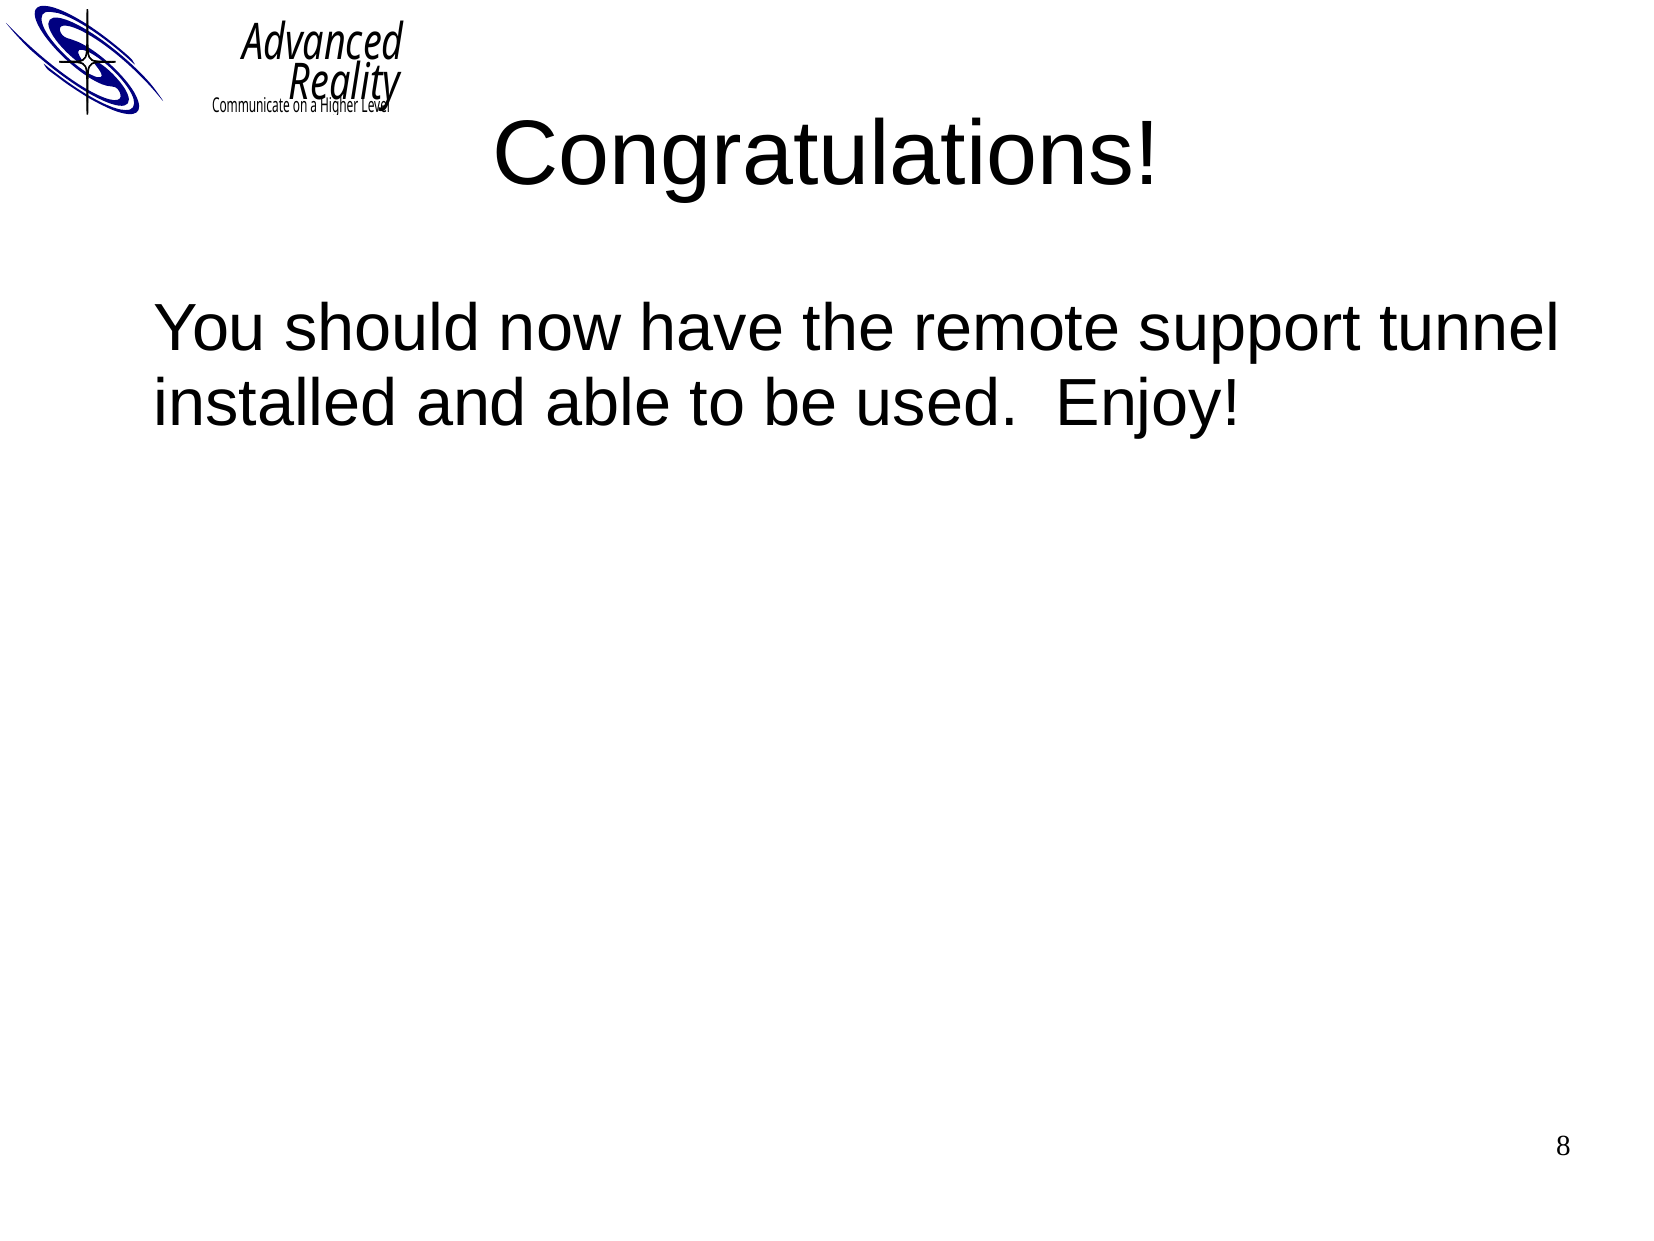

# Congratulations!
You should now have the remote support tunnel installed and able to be used. Enjoy!
8